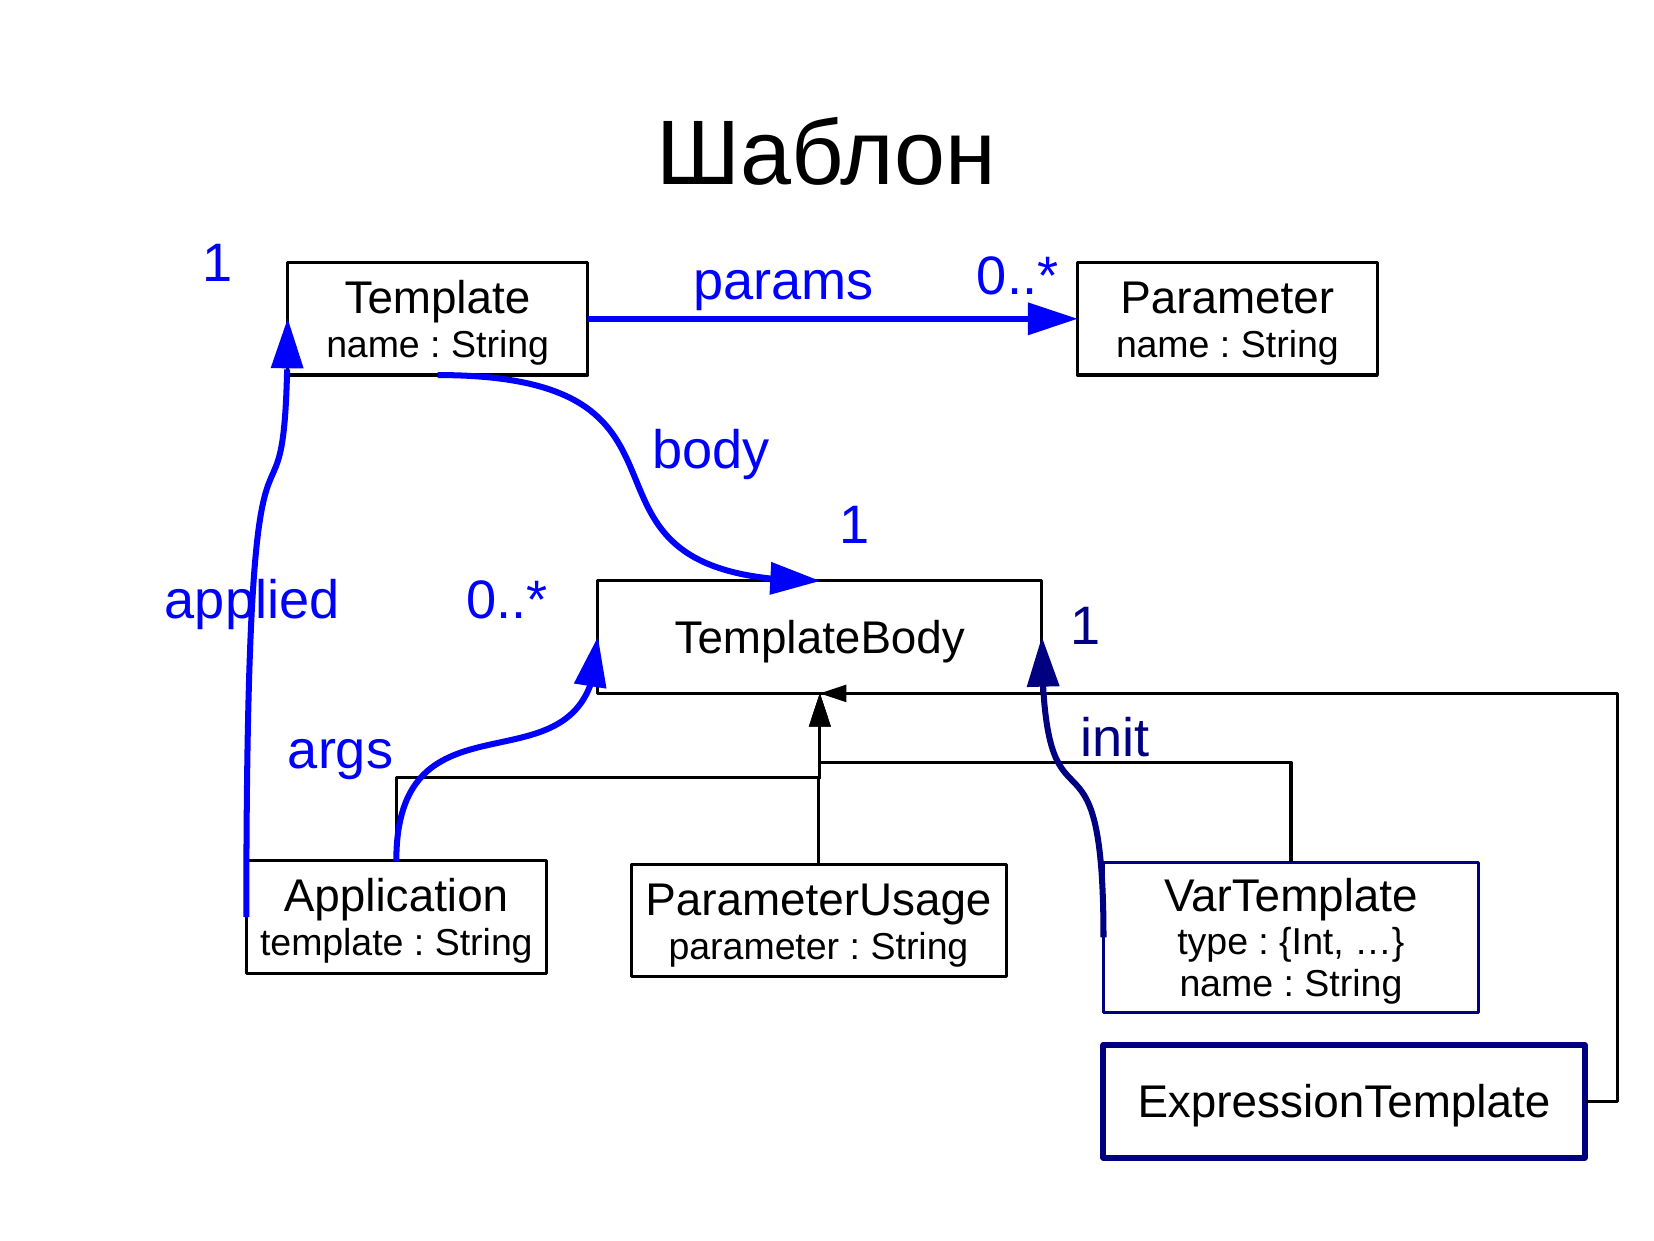

# Шаблон
1
0..*
params
body
1
applied
0..*
args
Template
name : String
Parameter
name : String
TemplateBody
1
init
ExpressionTemplate
VarTemplate
type : {Int, …}
name : String
Application
template : String
ParameterUsage
parameter : String